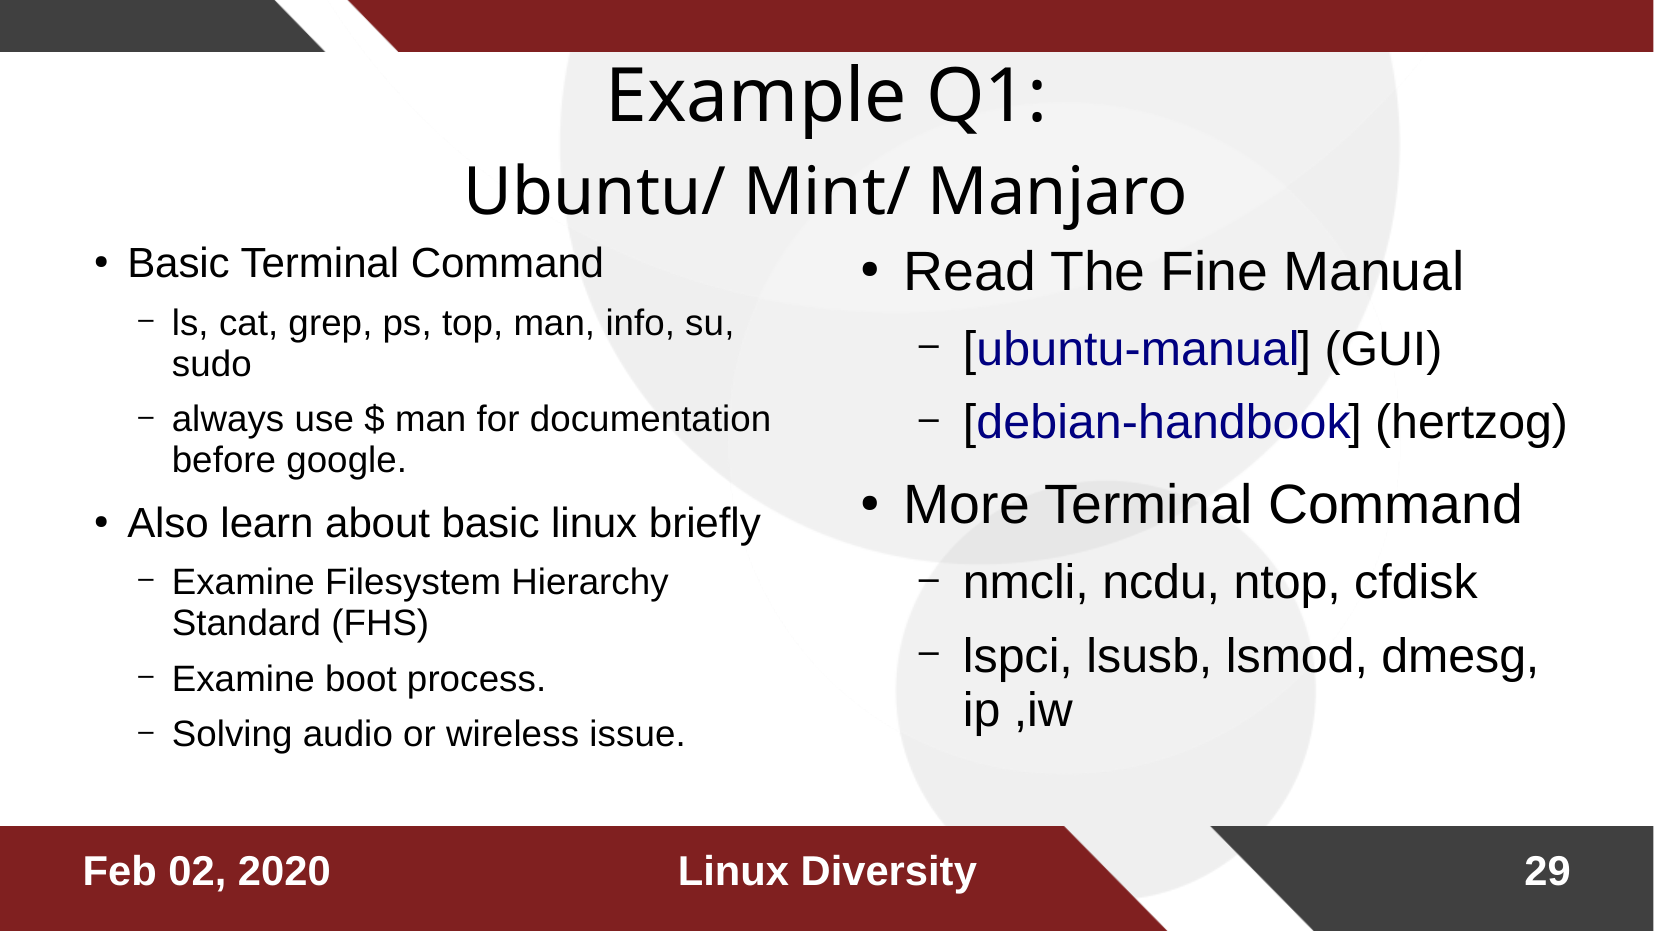

# Example Q1: Ubuntu/ Mint/ Manjaro
Basic Terminal Command
ls, cat, grep, ps, top, man, info, su, sudo
always use $ man for documentation before google.
Also learn about basic linux briefly
Examine Filesystem Hierarchy Standard (FHS)
Examine boot process.
Solving audio or wireless issue.
Read The Fine Manual
[ubuntu-manual] (GUI)
[debian-handbook] (hertzog)
More Terminal Command
nmcli, ncdu, ntop, cfdisk
lspci, lsusb, lsmod, dmesg, ip ,iw
Feb 02, 2020
Linux Diversity
29